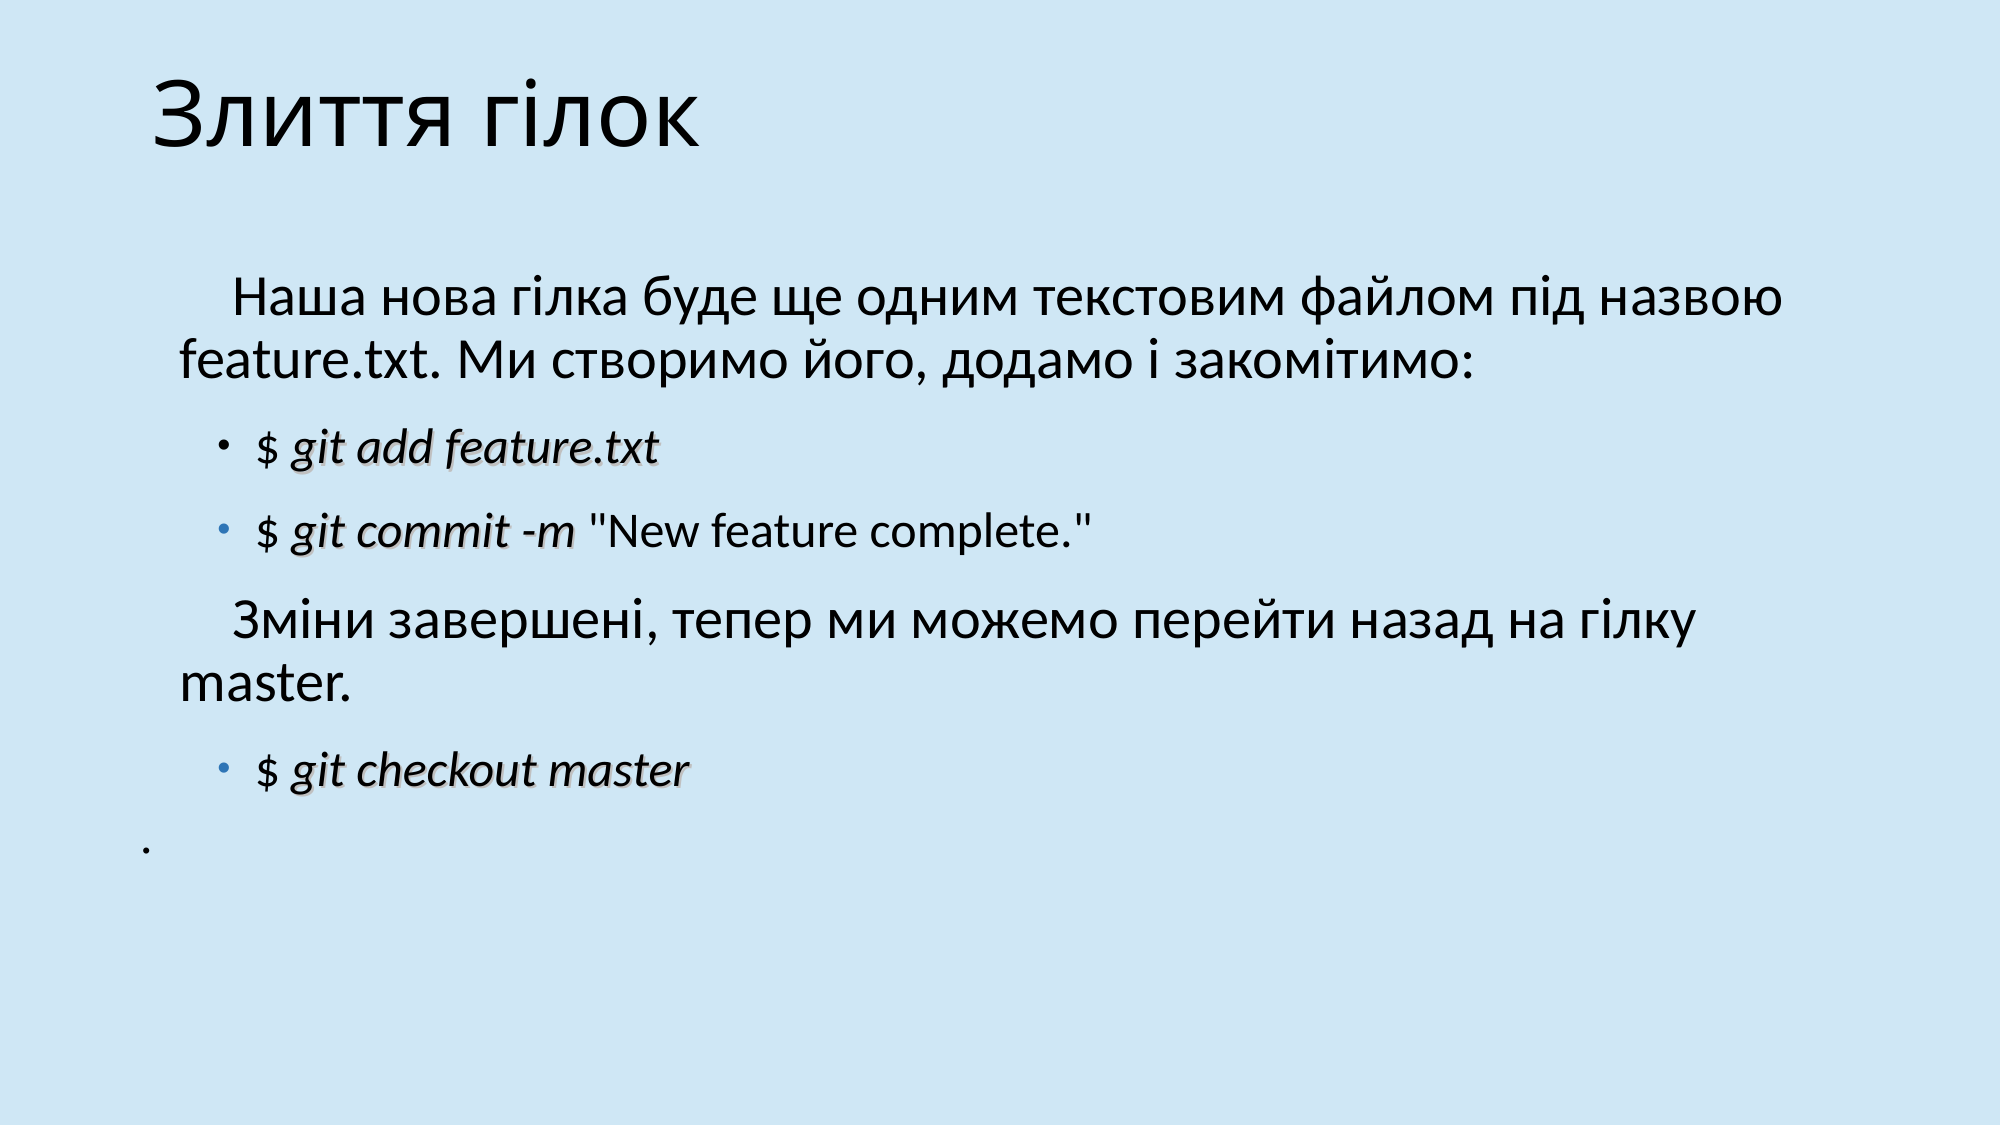

# Злиття гілок
 Наша нова гілка буде ще одним текстовим файлом під назвою feature.txt. Ми створимо його, додамо і закомітимо:
$ git add feature.txt
$ git commit -m "New feature complete."
 Зміни завершені, тепер ми можемо перейти назад на гілку master.
$ git checkout master